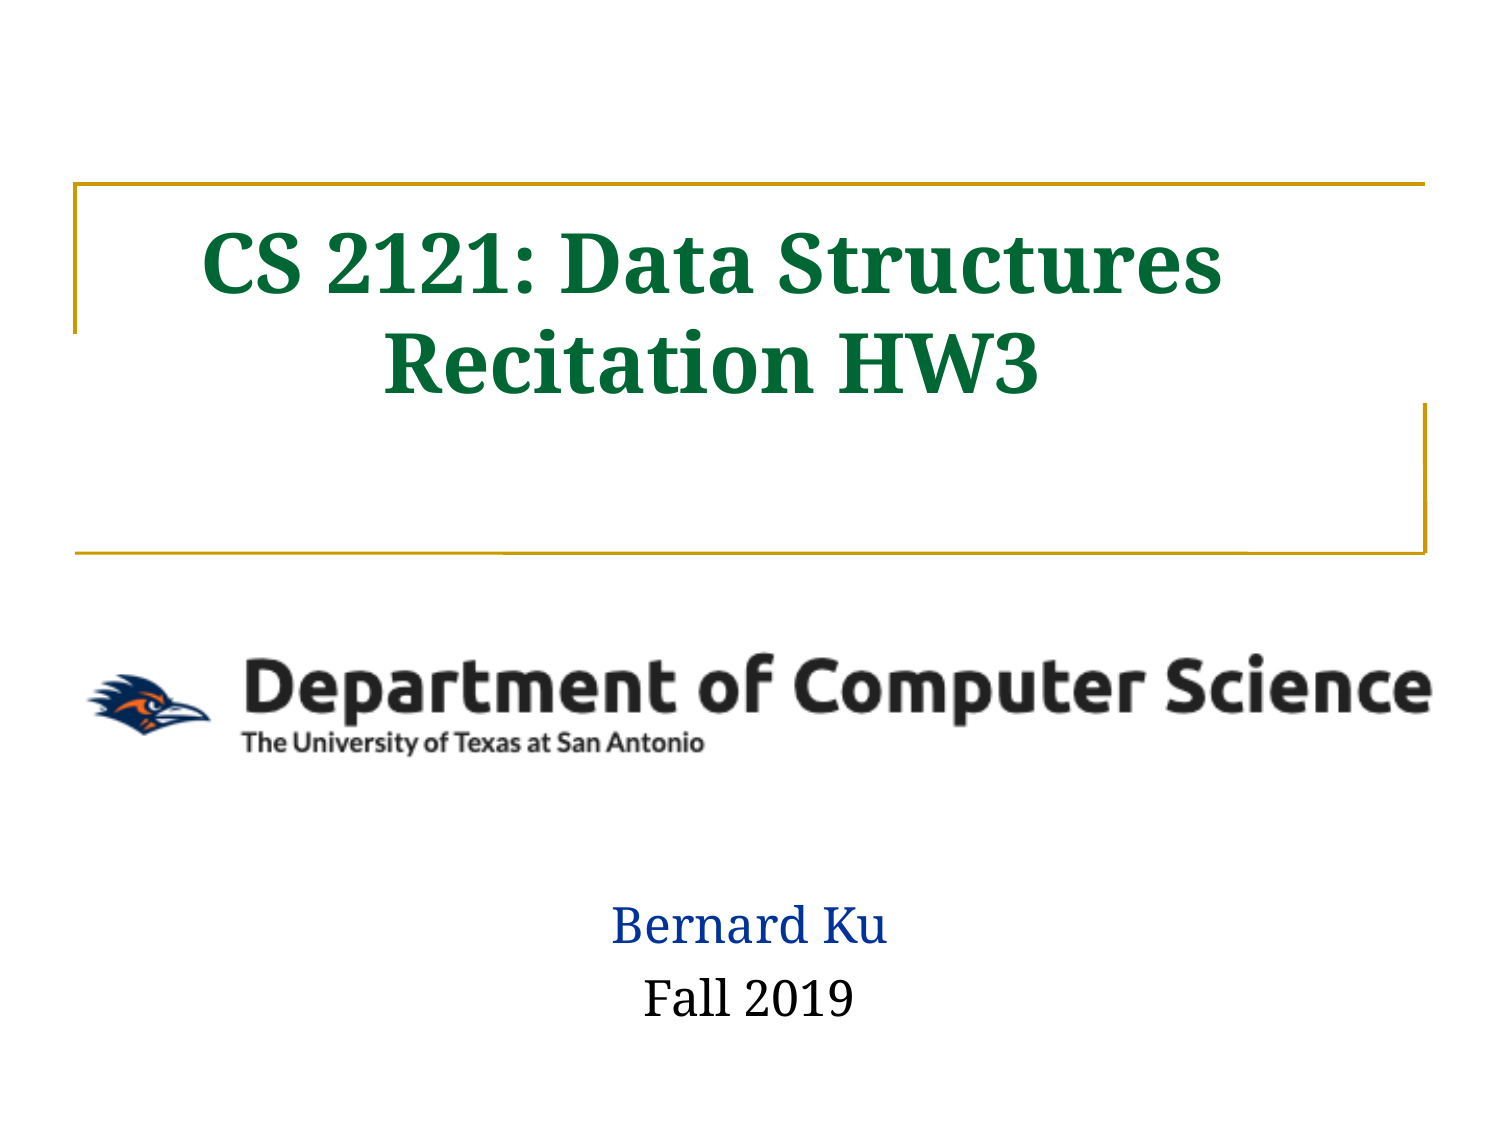

CS 2121: Data Structures
Recitation HW3
Bernard Ku
Fall 2019